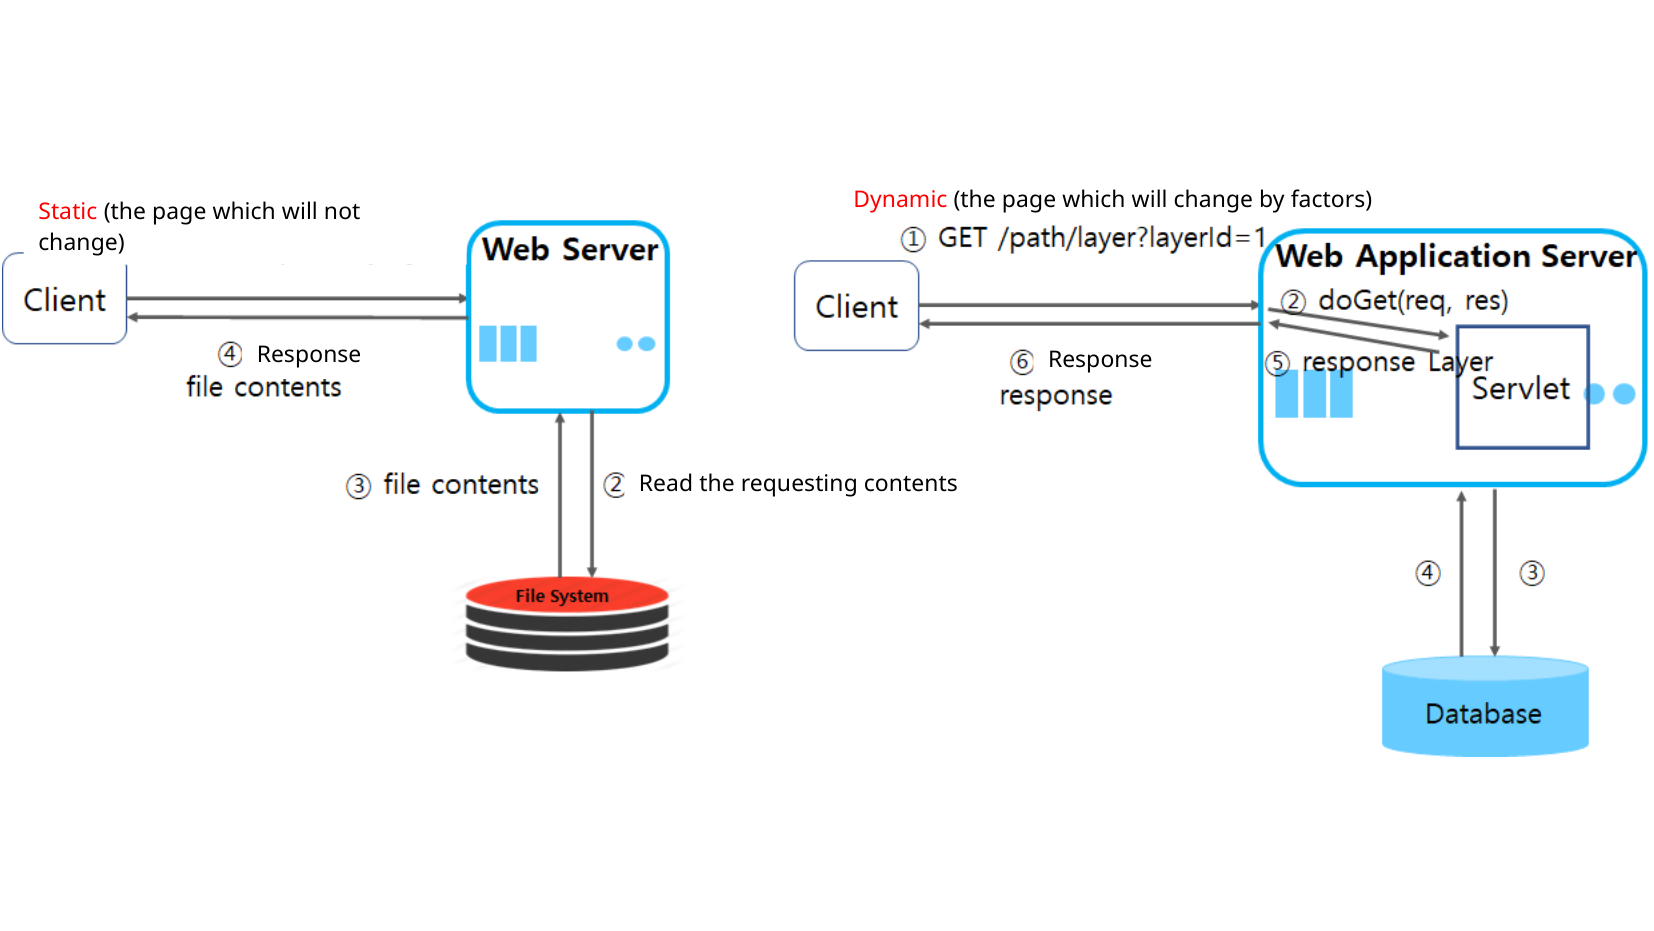

Dynamic (the page which will change by factors)
Static (the page which will not change)
Response
Response
Read the requesting contents